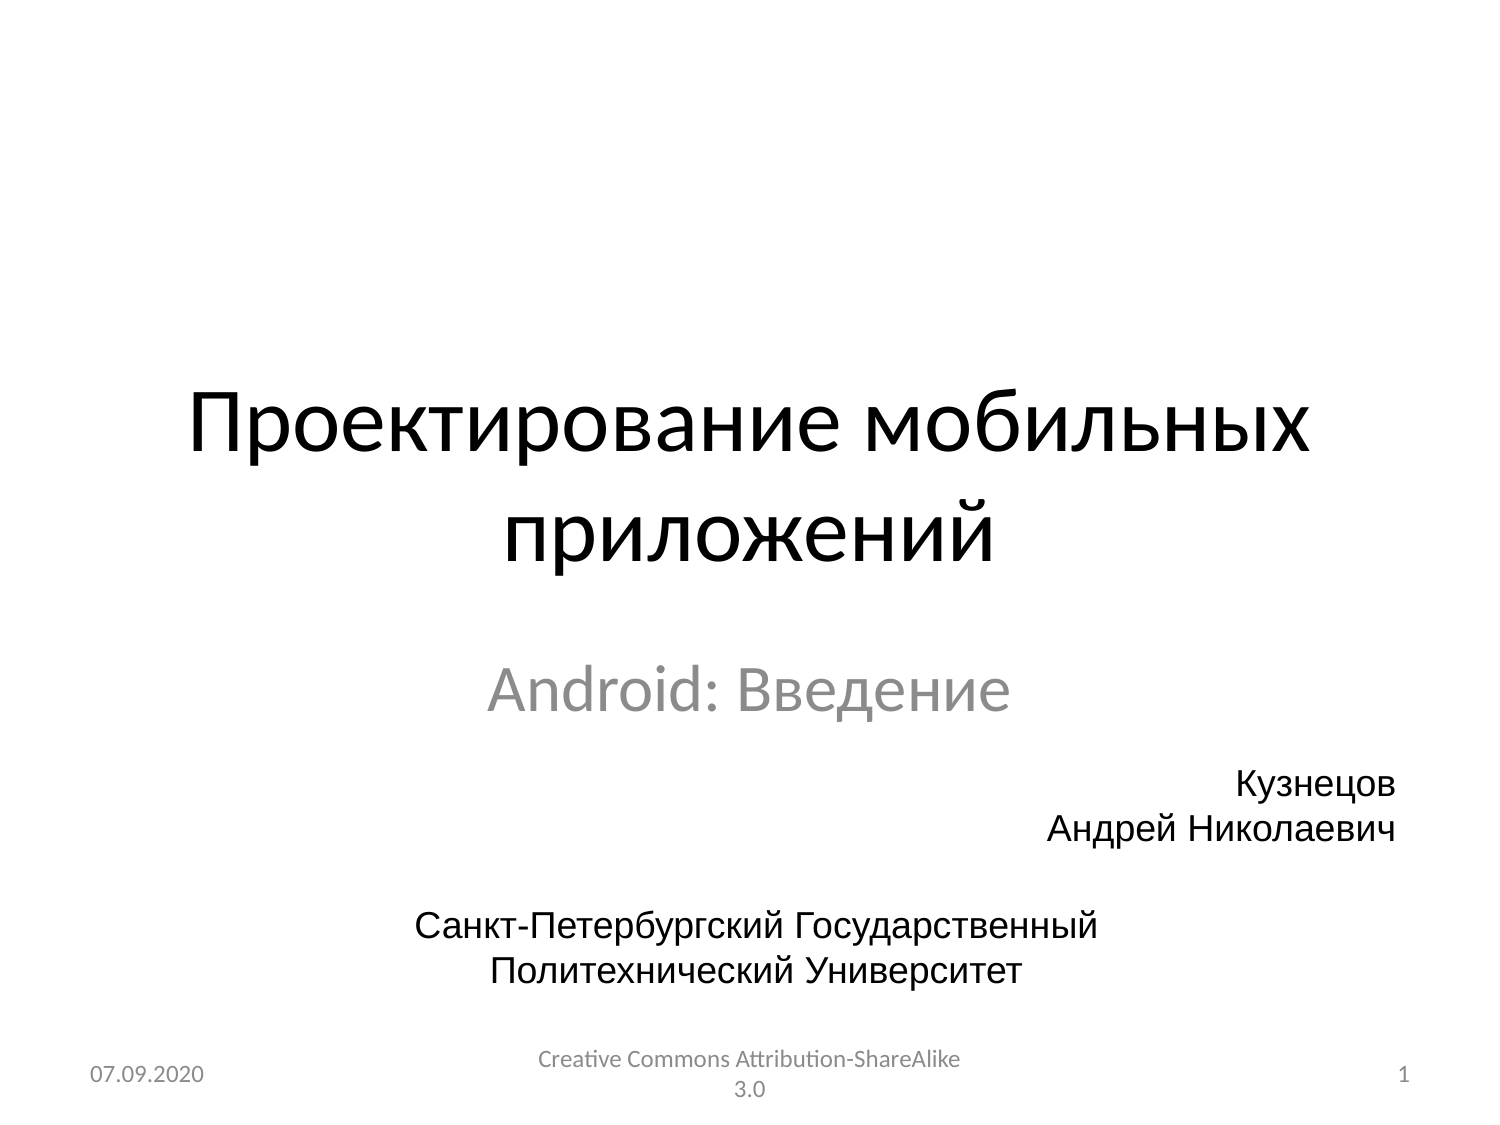

# Проектирование мобильных приложений
Android: Введение
Кузнецов
Андрей Николаевич
Санкт-Петербургский Государственный
Политехнический Университет
07.09.2020
Creative Commons Attribution-ShareAlike 3.0